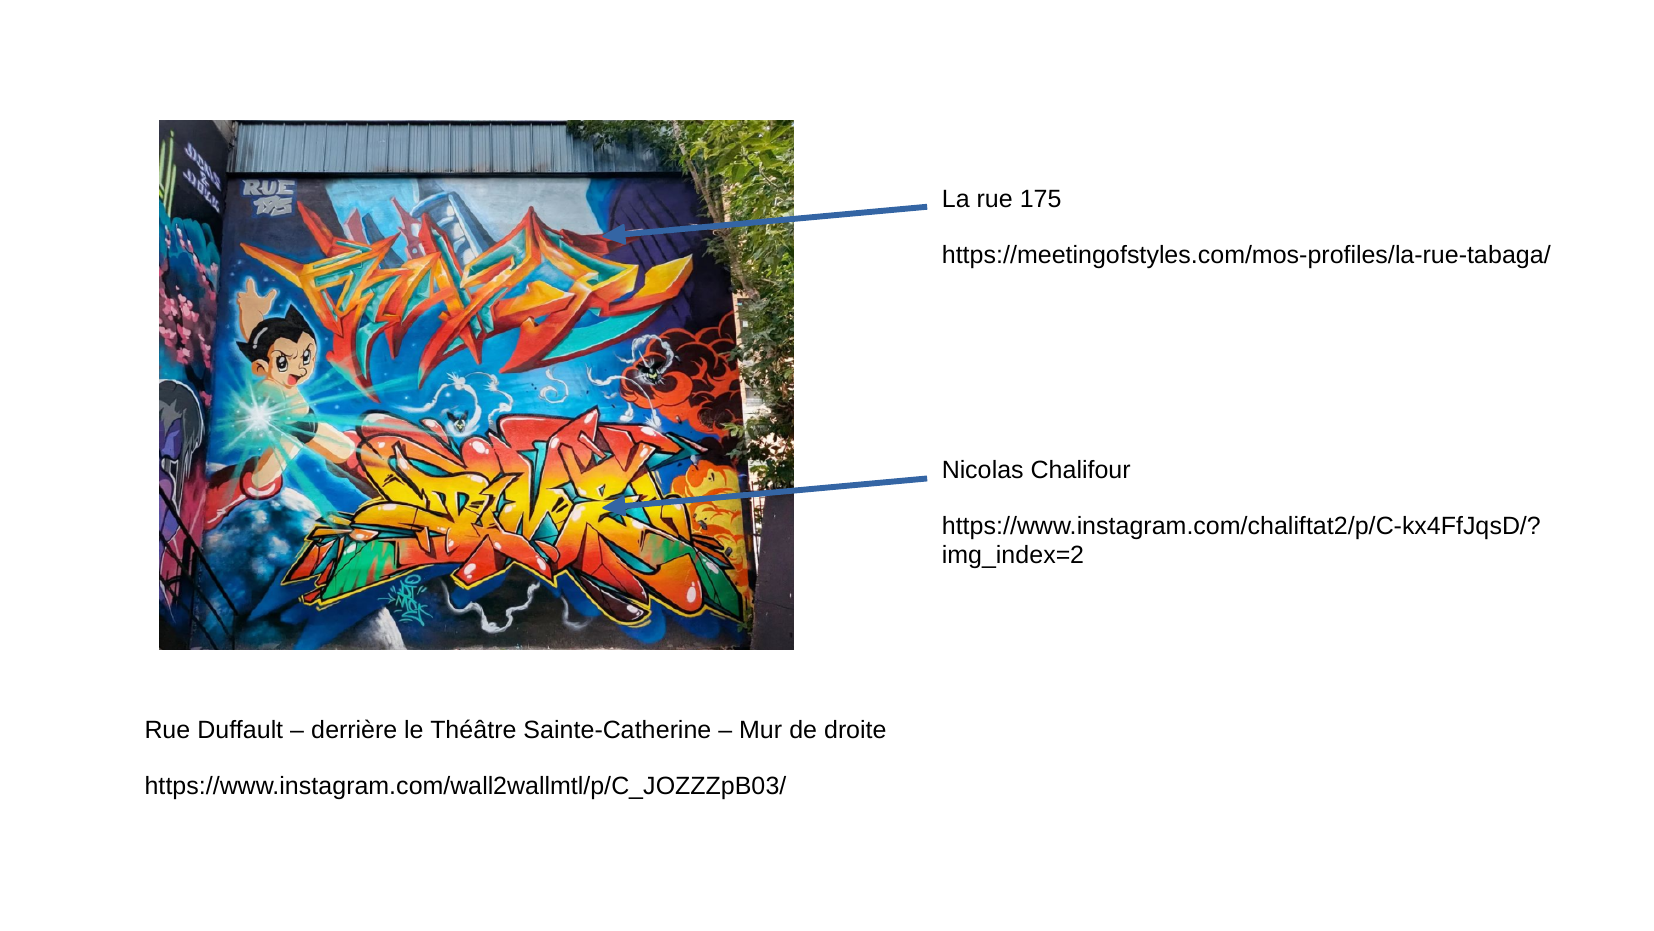

La rue 175
https://meetingofstyles.com/mos-profiles/la-rue-tabaga/
Nicolas Chalifour
https://www.instagram.com/chaliftat2/p/C-kx4FfJqsD/?img_index=2
Rue Duffault – derrière le Théâtre Sainte-Catherine – Mur de droite
https://www.instagram.com/wall2wallmtl/p/C_JOZZZpB03/